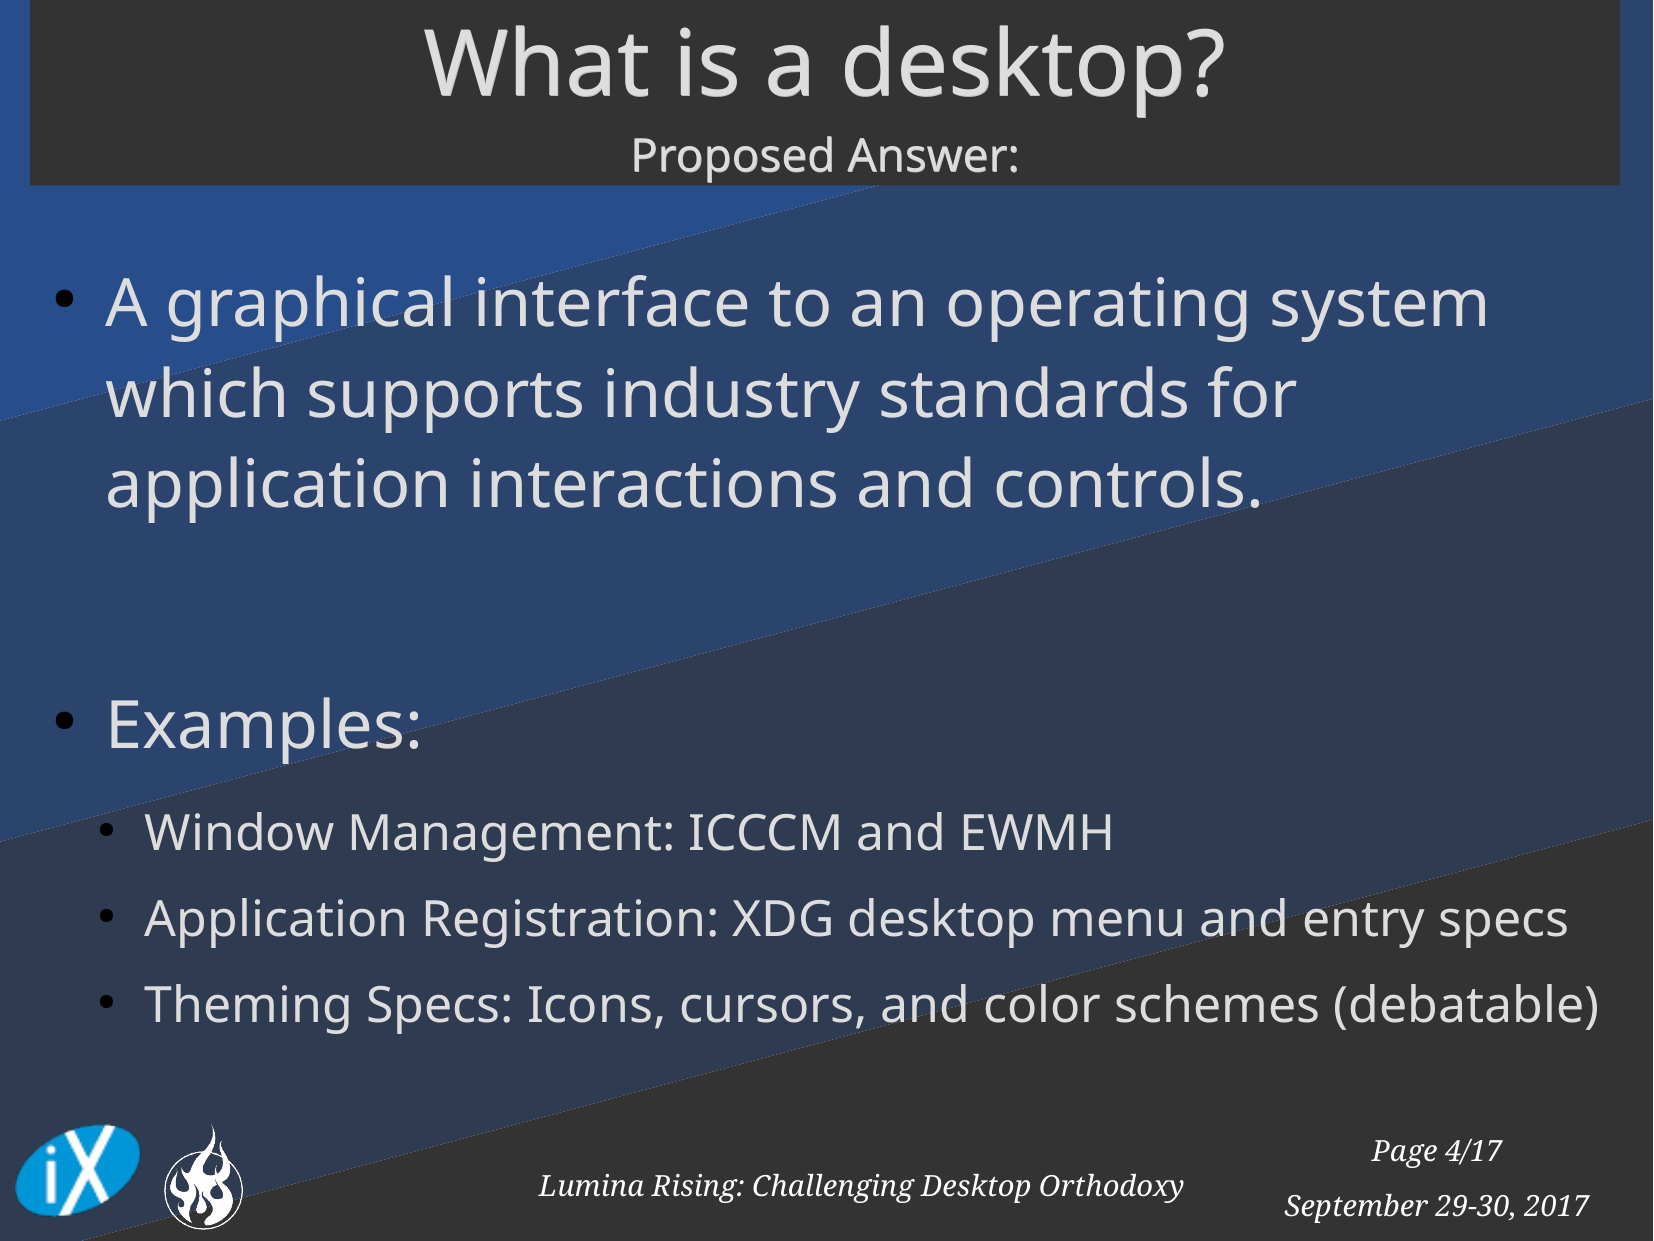

# What is a desktop? Proposed Answer:
A graphical interface to an operating system which supports industry standards for application interactions and controls.
Examples:
Window Management: ICCCM and EWMH
Application Registration: XDG desktop menu and entry specs
Theming Specs: Icons, cursors, and color schemes (debatable)
Lumina Rising: Challenging Desktop Orthodoxy
4
September 29-30, 2017